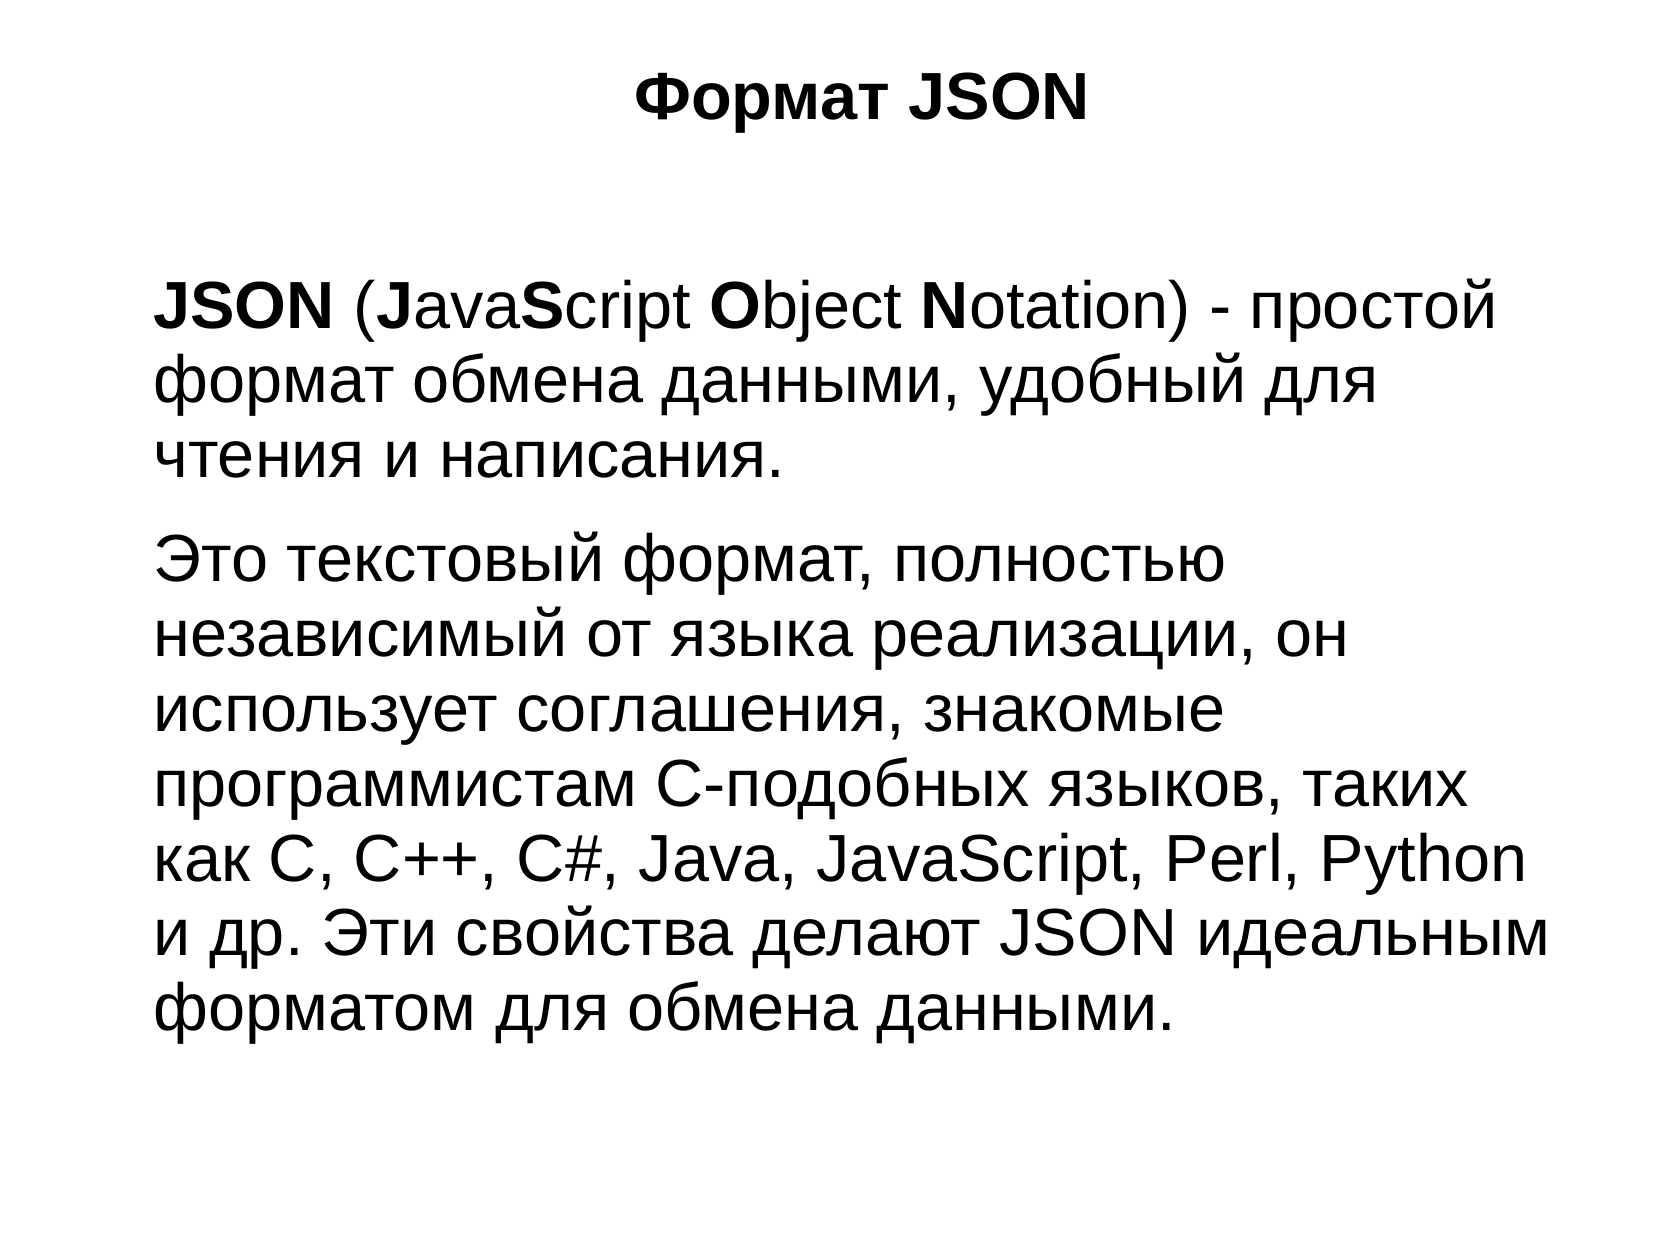

# Формат JSON
JSON (JavaScript Object Notation) - простой формат обмена данными, удобный для чтения и написания.
Это текстовый формат, полностью независимый от языка реализации, он использует соглашения, знакомые программистам C-подобных языков, таких как C, C++, C#, Java, JavaScript, Perl, Python и др. Эти свойства делают JSON идеальным форматом для обмена данными.